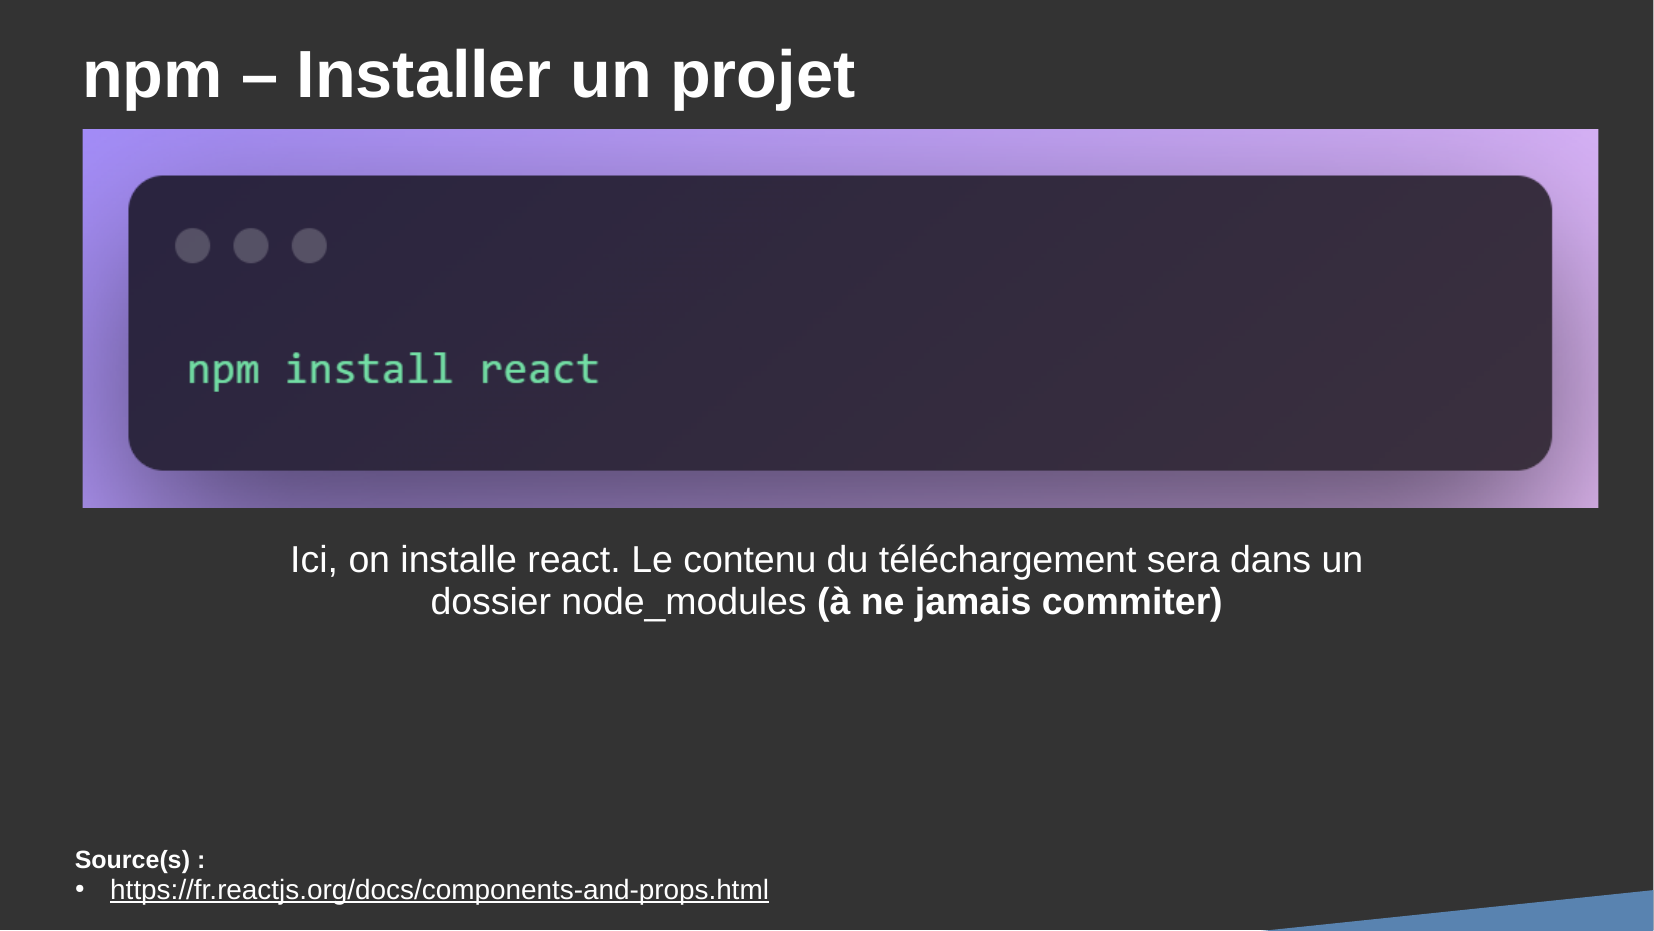

# npm – Installer un projet
Ici, on installe react. Le contenu du téléchargement sera dans un dossier node_modules (à ne jamais commiter)
Source(s) :
https://fr.reactjs.org/docs/components-and-props.html